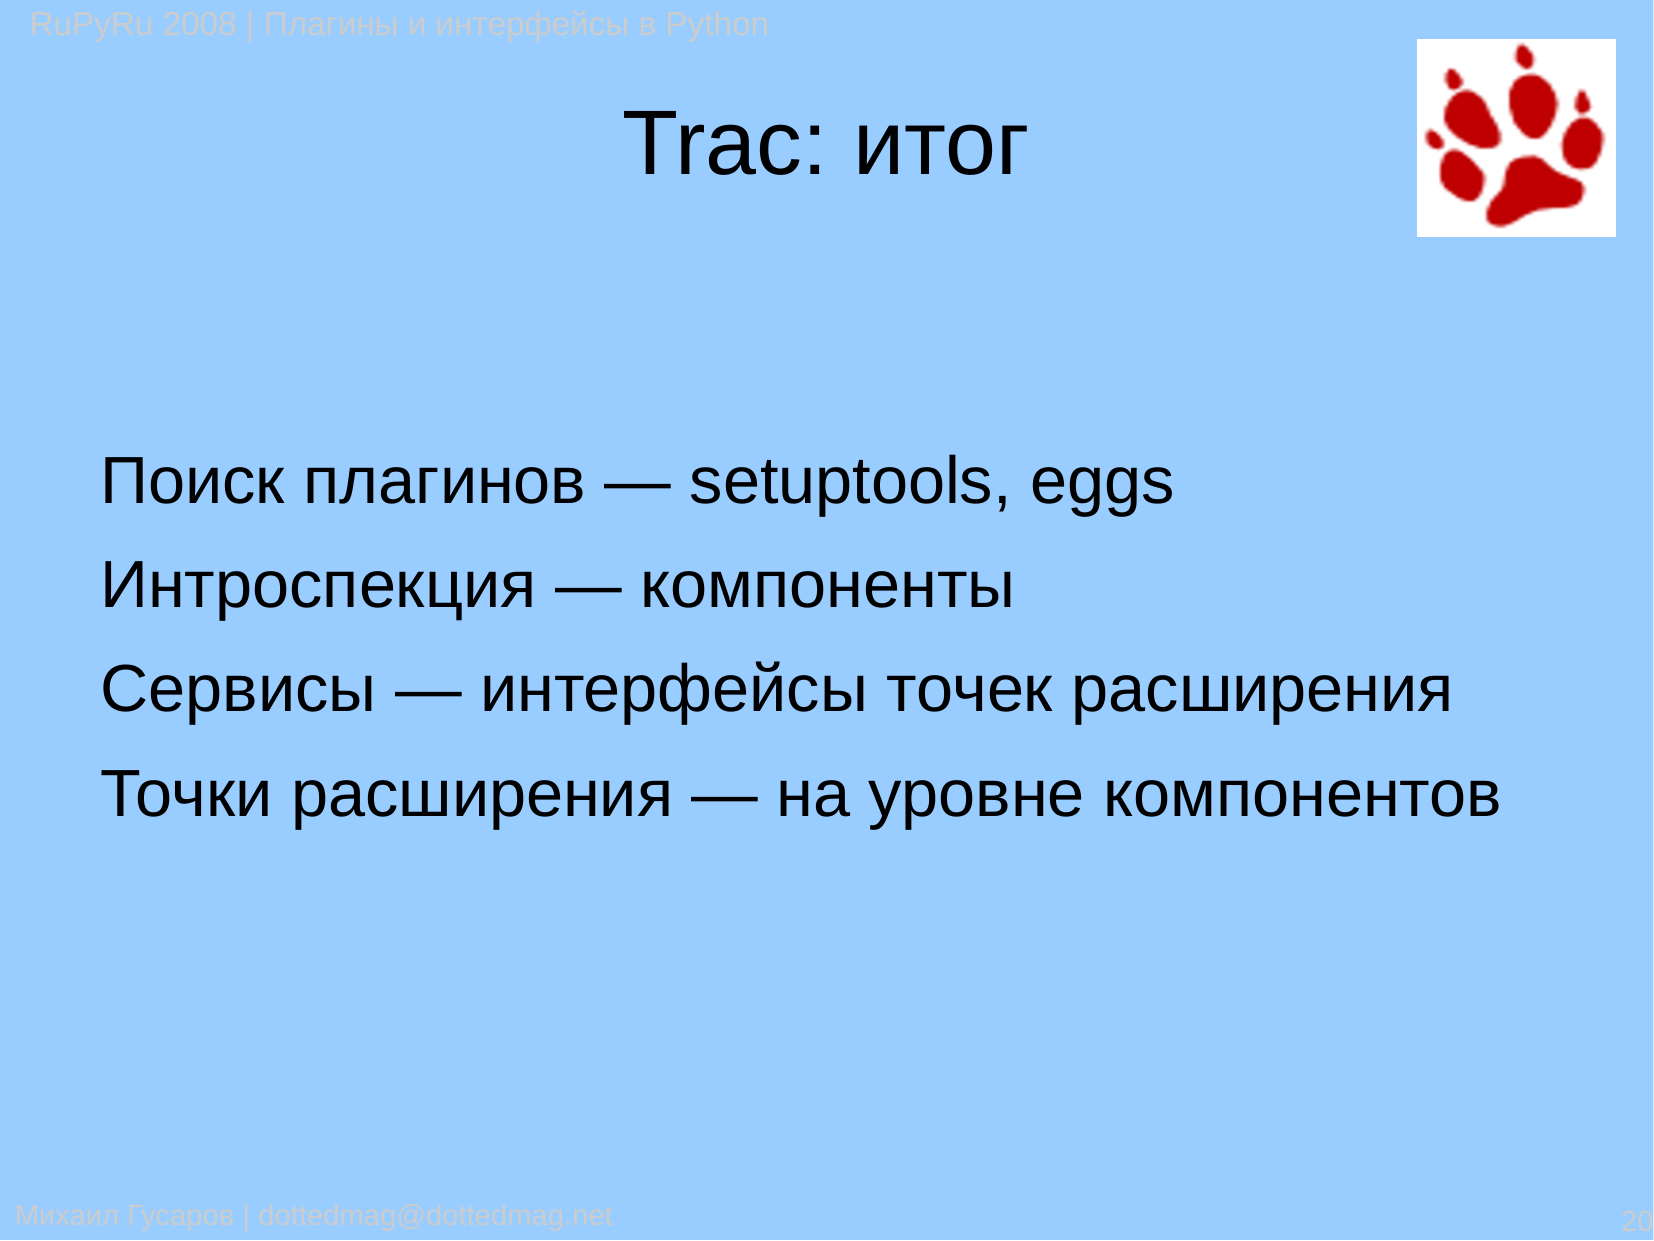

# Trac: итог
Поиск плагинов — setuptools, eggs
Интроспекция — компоненты
Сервисы — интерфейсы точек расширения
Точки расширения — на уровне компонентов
Имя Автора | email@domain.org
20